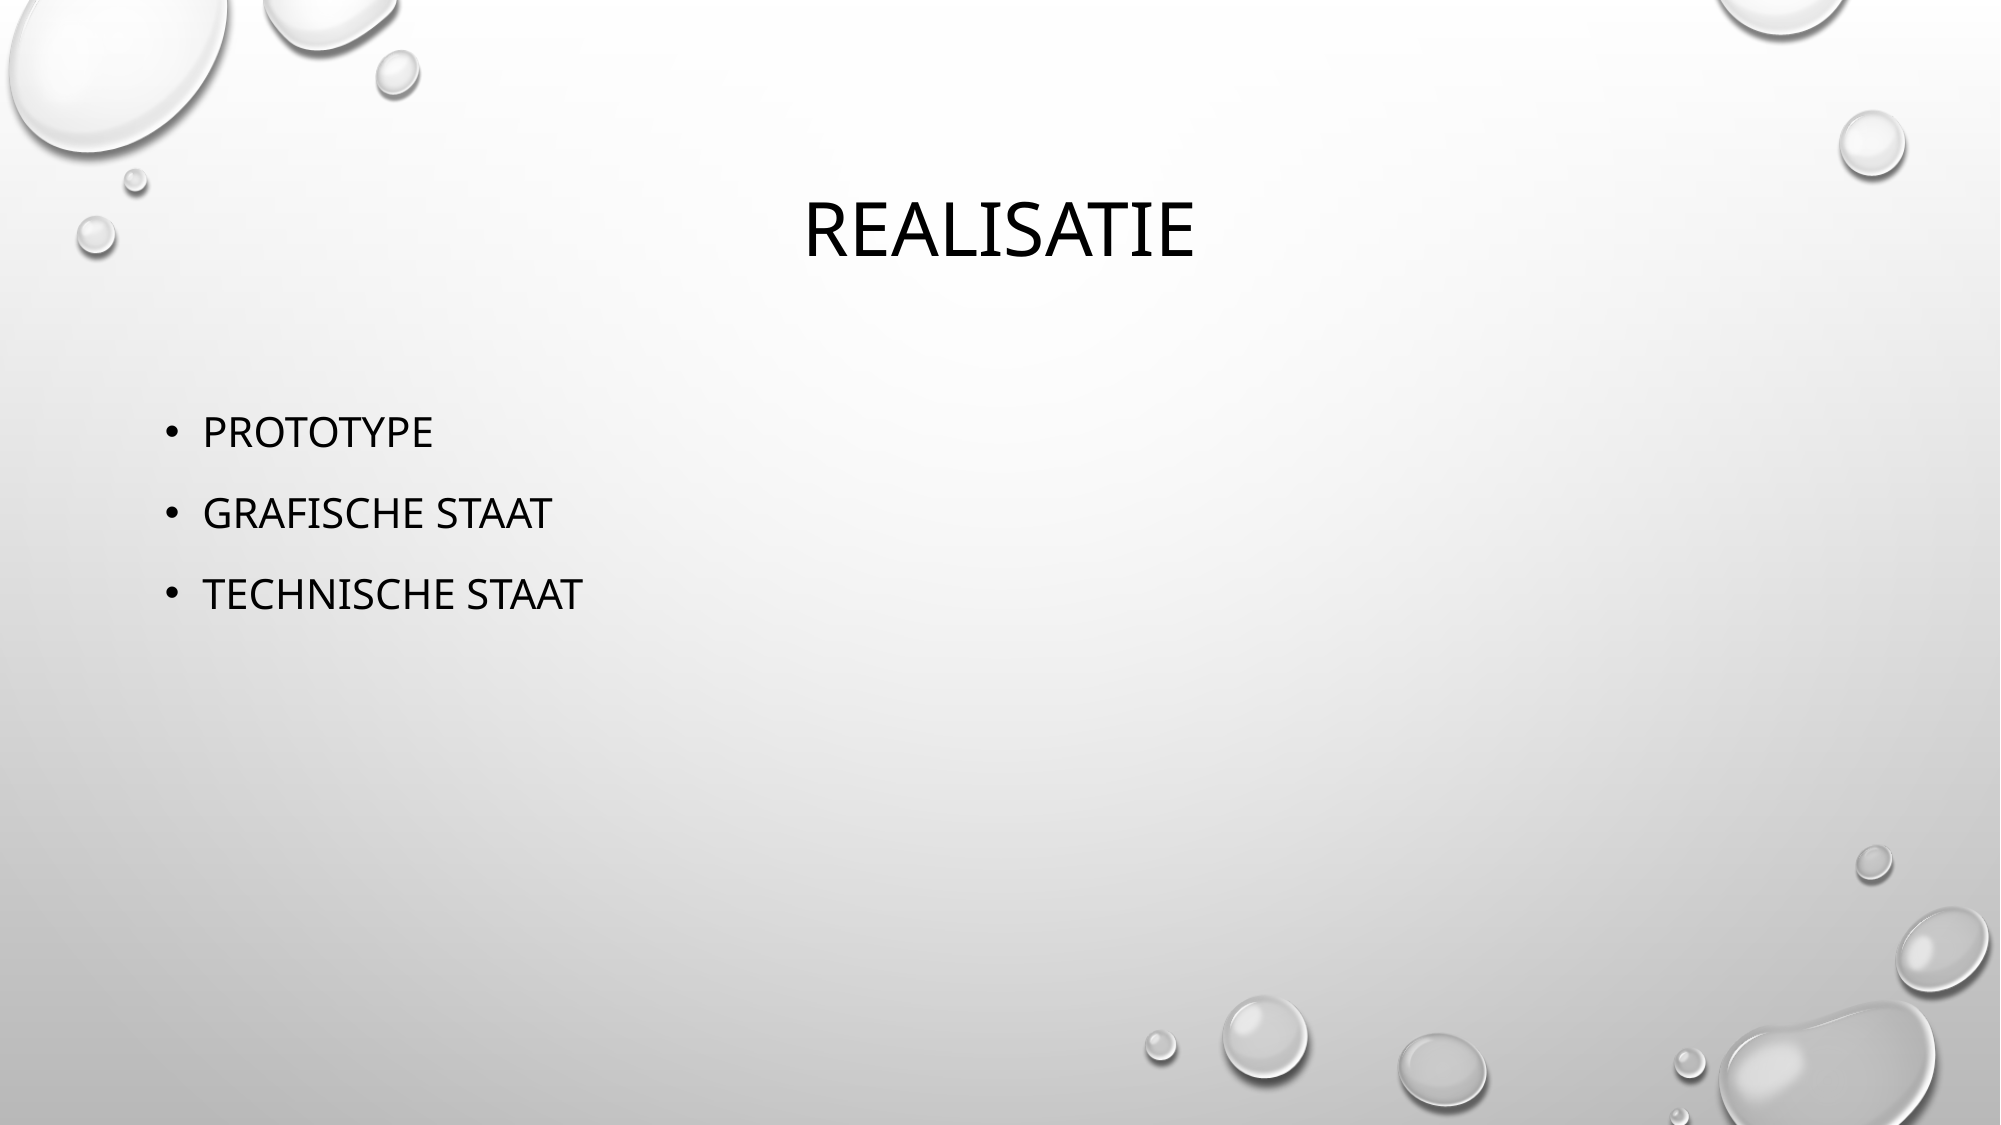

# Realisatie
Prototype
Grafische staat
Technische staat